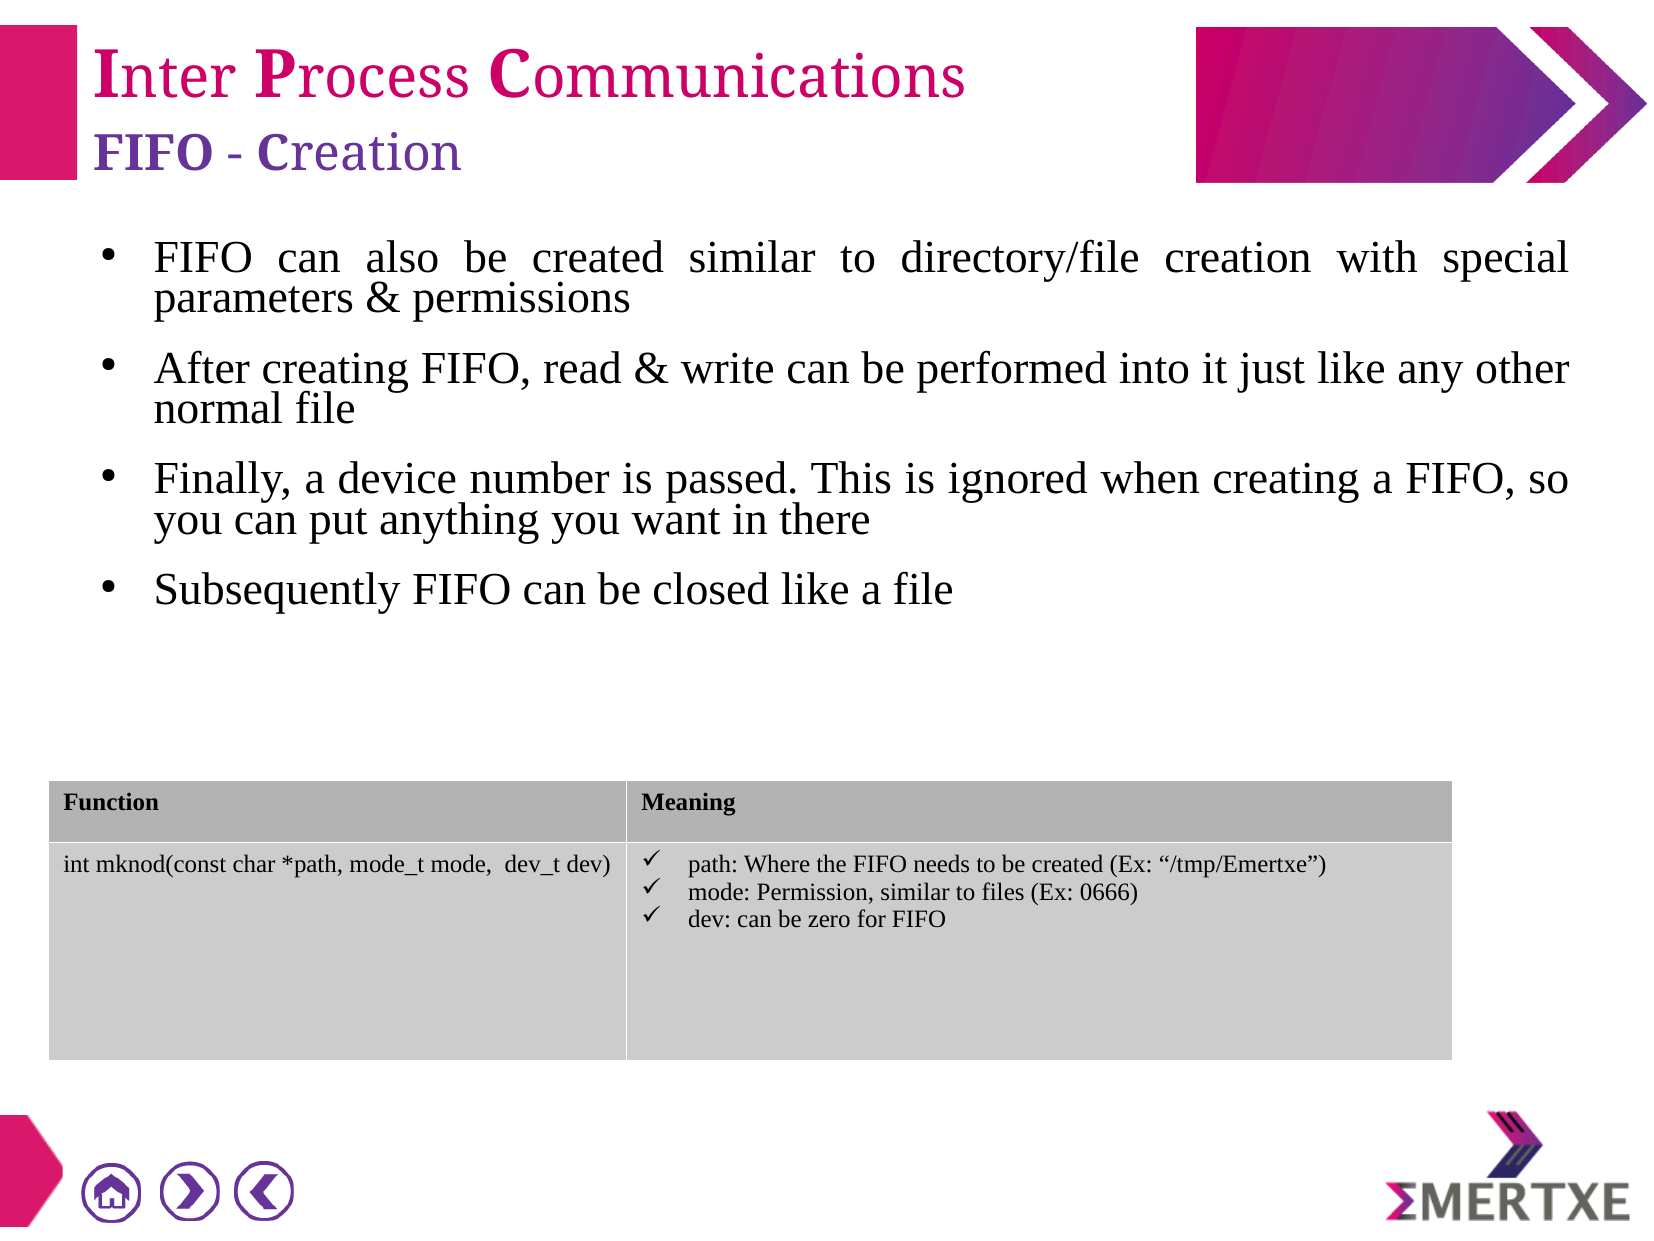

# Inter Process Communications FIFO - Creation
FIFO can also be created similar to directory/file creation with special parameters & permissions
After creating FIFO, read & write can be performed into it just like any other normal file
Finally, a device number is passed. This is ignored when creating a FIFO, so you can put anything you want in there
Subsequently FIFO can be closed like a file
| Function | Meaning |
| --- | --- |
| int mknod(const char \*path, mode\_t mode, dev\_t dev) | path: Where the FIFO needs to be created (Ex: “/tmp/Emertxe”) mode: Permission, similar to files (Ex: 0666) dev: can be zero for FIFO |